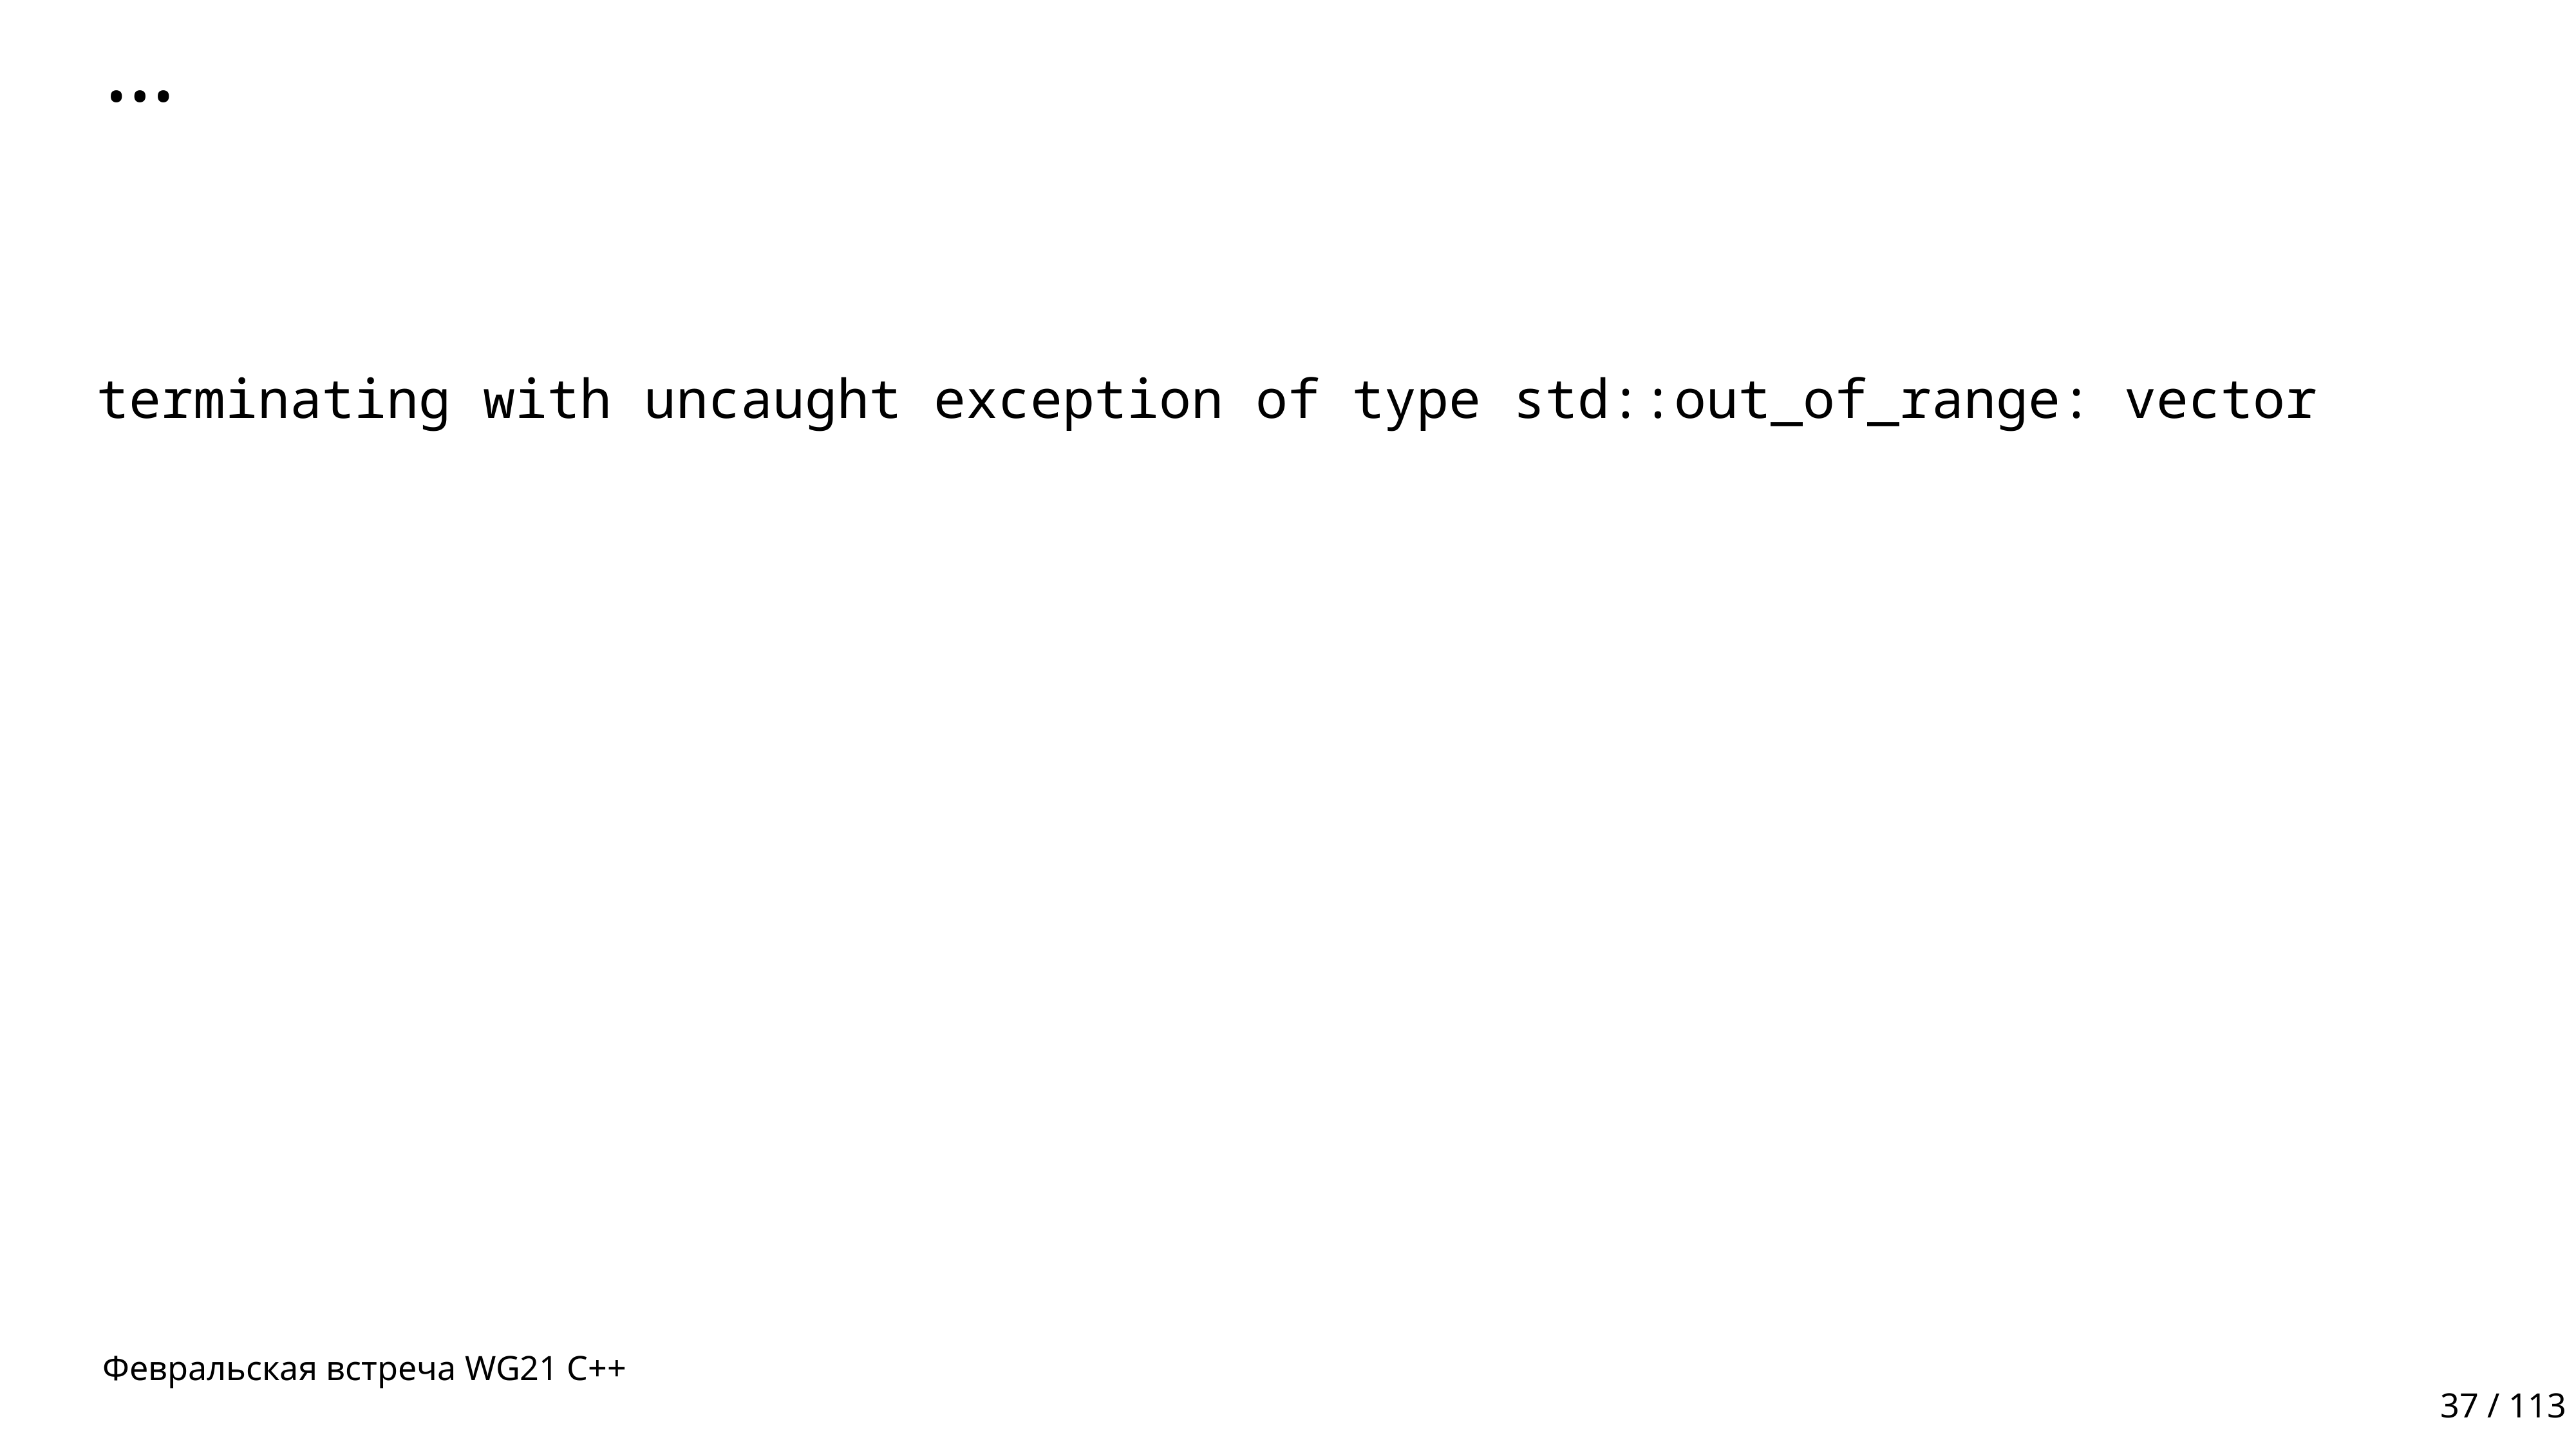

# …
terminating with uncaught exception of type std::out_of_range: vector
Февральская встреча WG21 C++